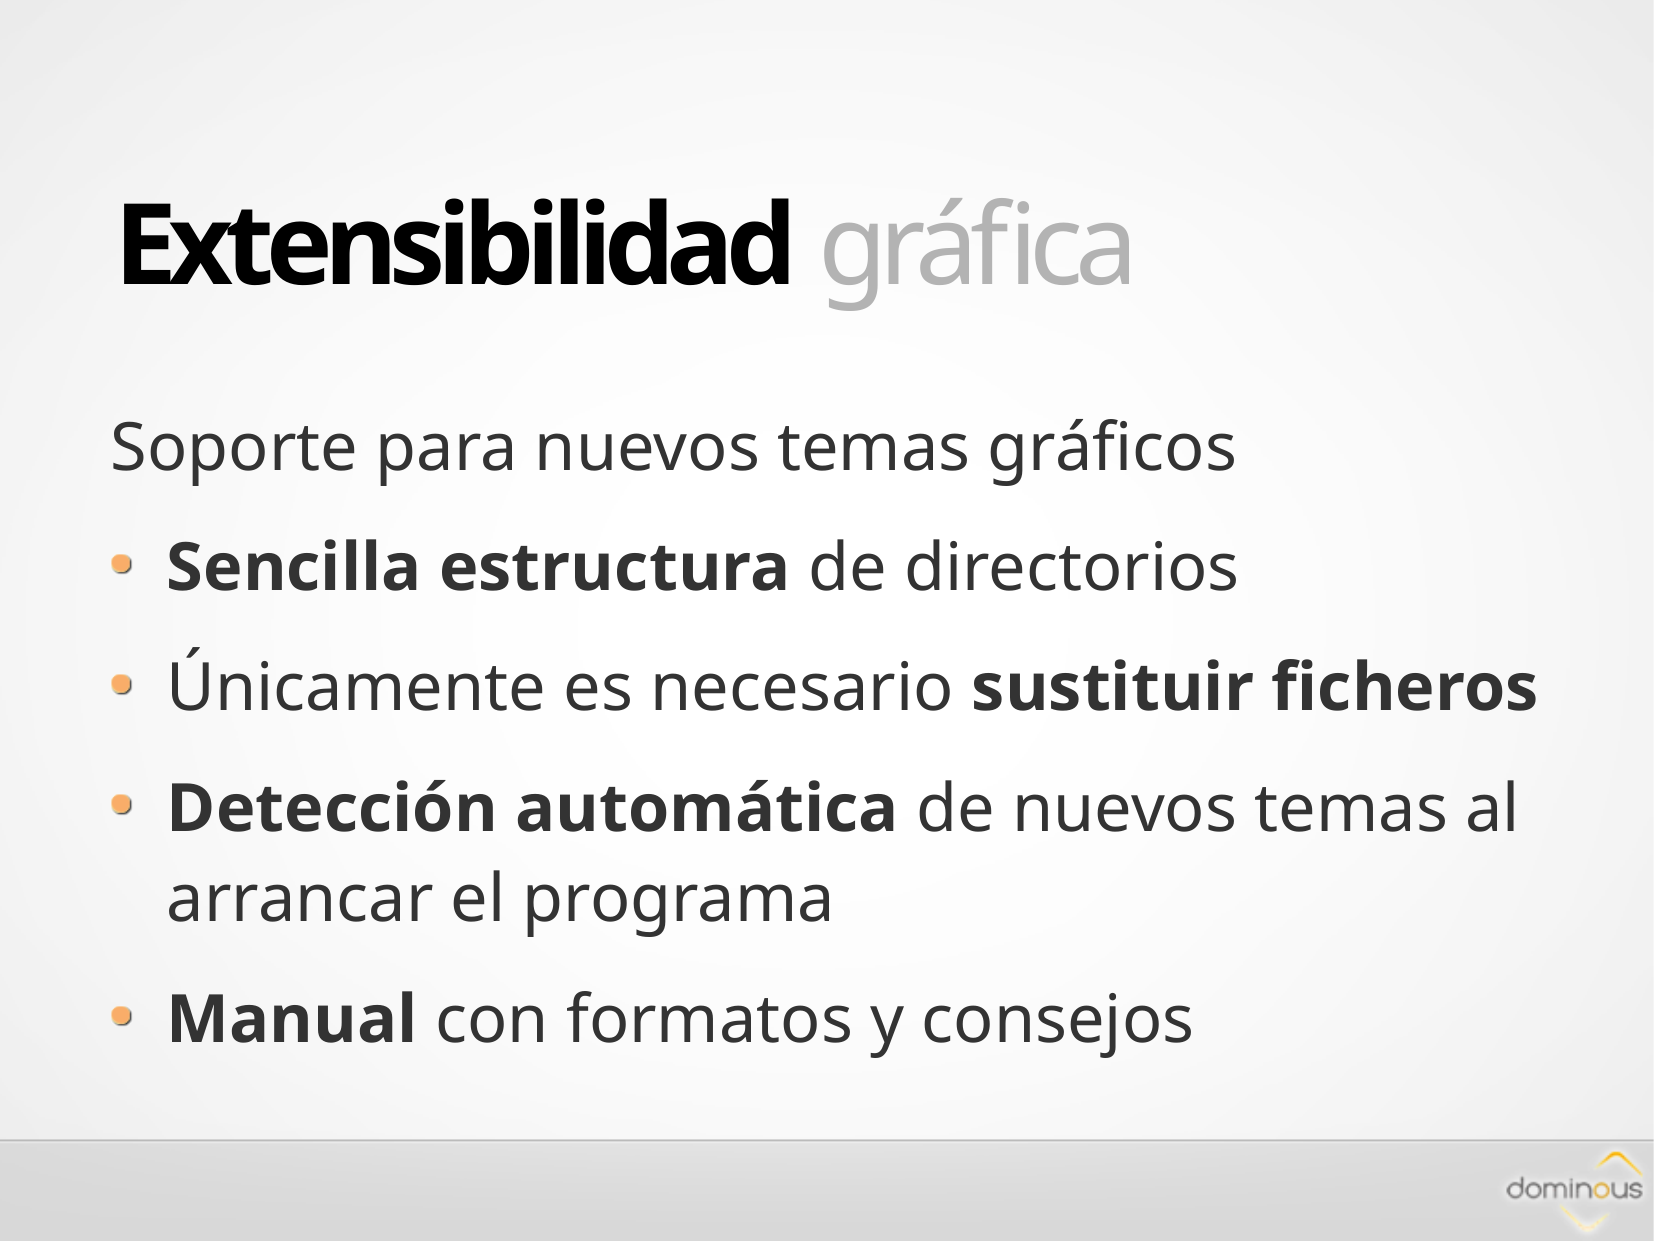

Extensibilidad gráfica
Soporte para nuevos temas gráficos
Sencilla estructura de directorios
Únicamente es necesario sustituir ficheros
Detección automática de nuevos temas al arrancar el programa
Manual con formatos y consejos